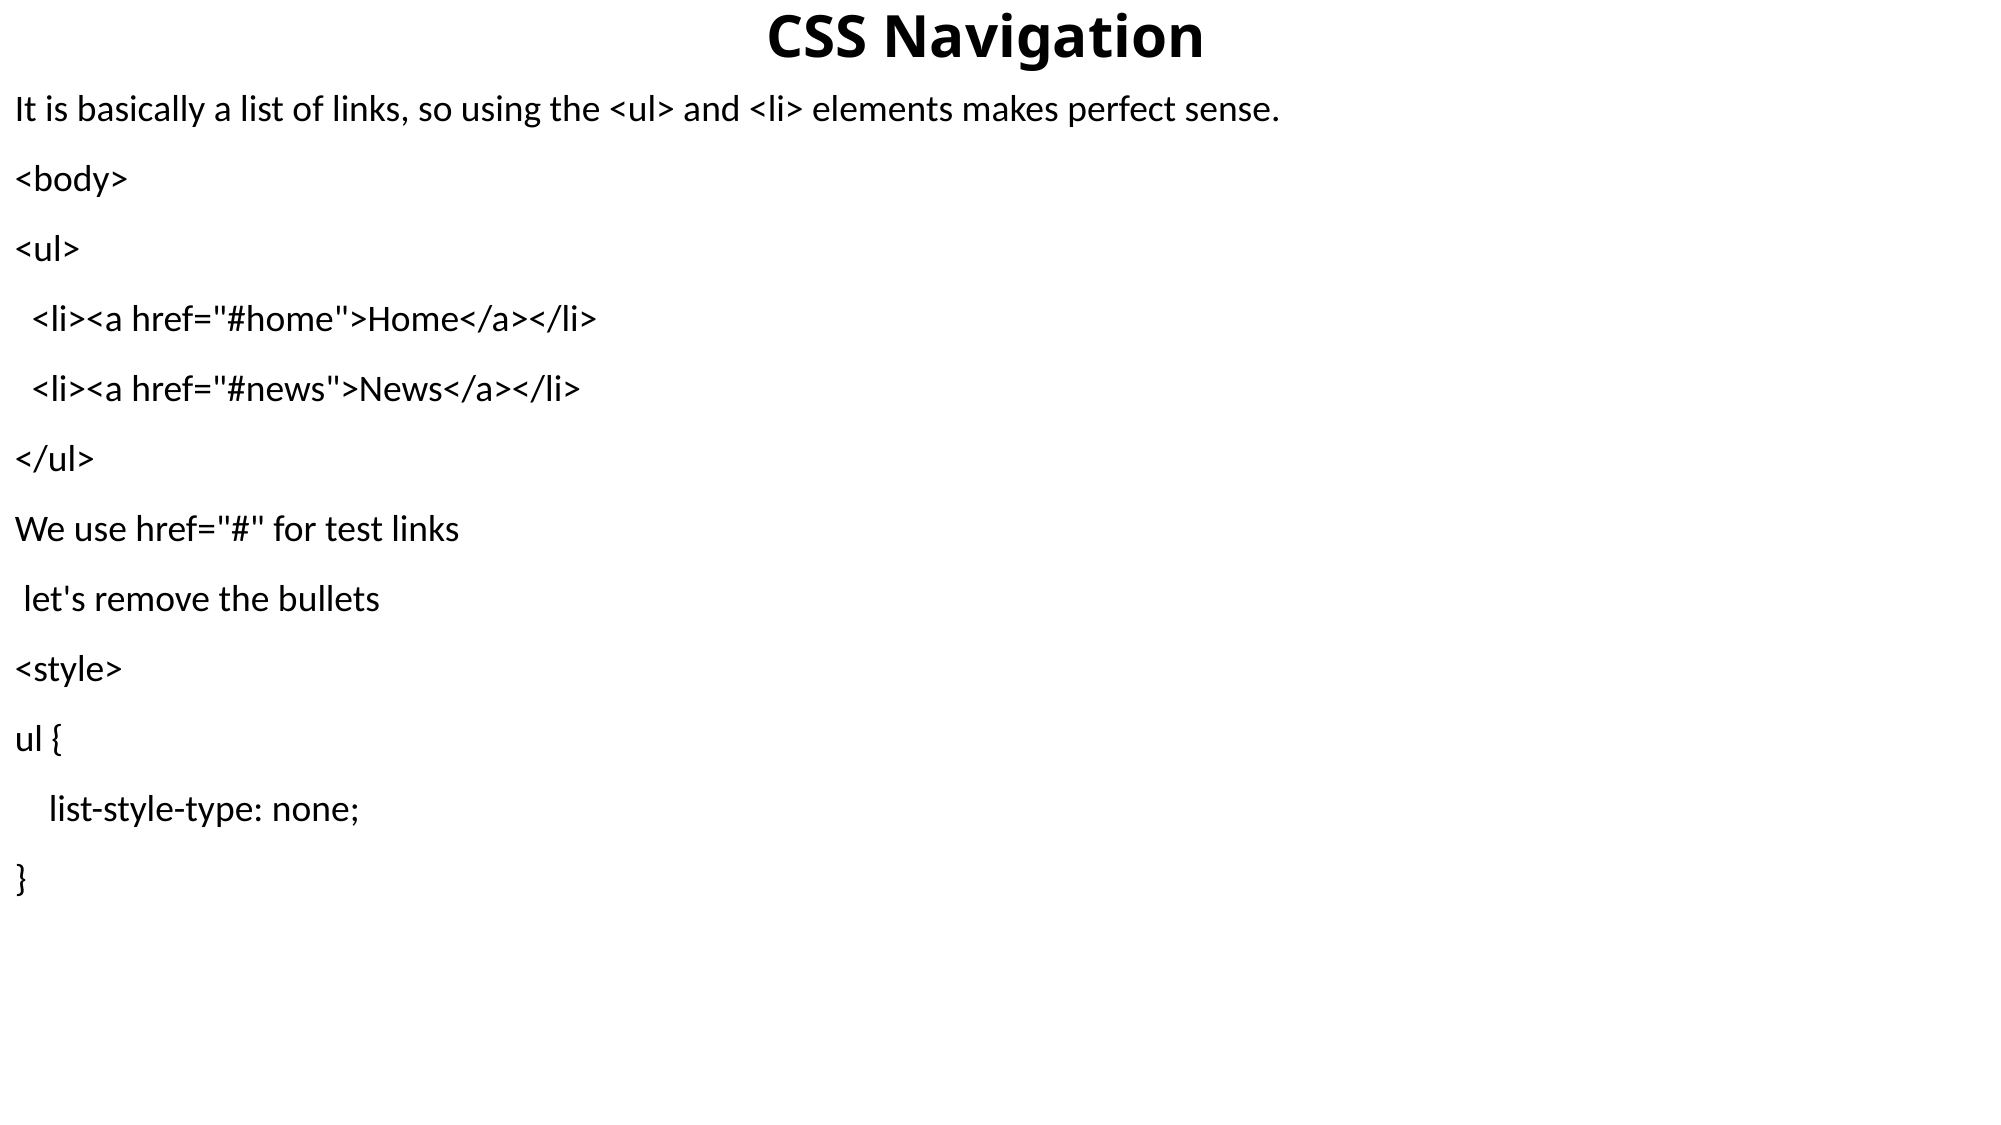

# CSS Navigation
It is basically a list of links, so using the <ul> and <li> elements makes perfect sense.
<body>
<ul>
 <li><a href="#home">Home</a></li>
 <li><a href="#news">News</a></li>
</ul>
We use href="#" for test links
 let's remove the bullets
<style>
ul {
 list-style-type: none;
}